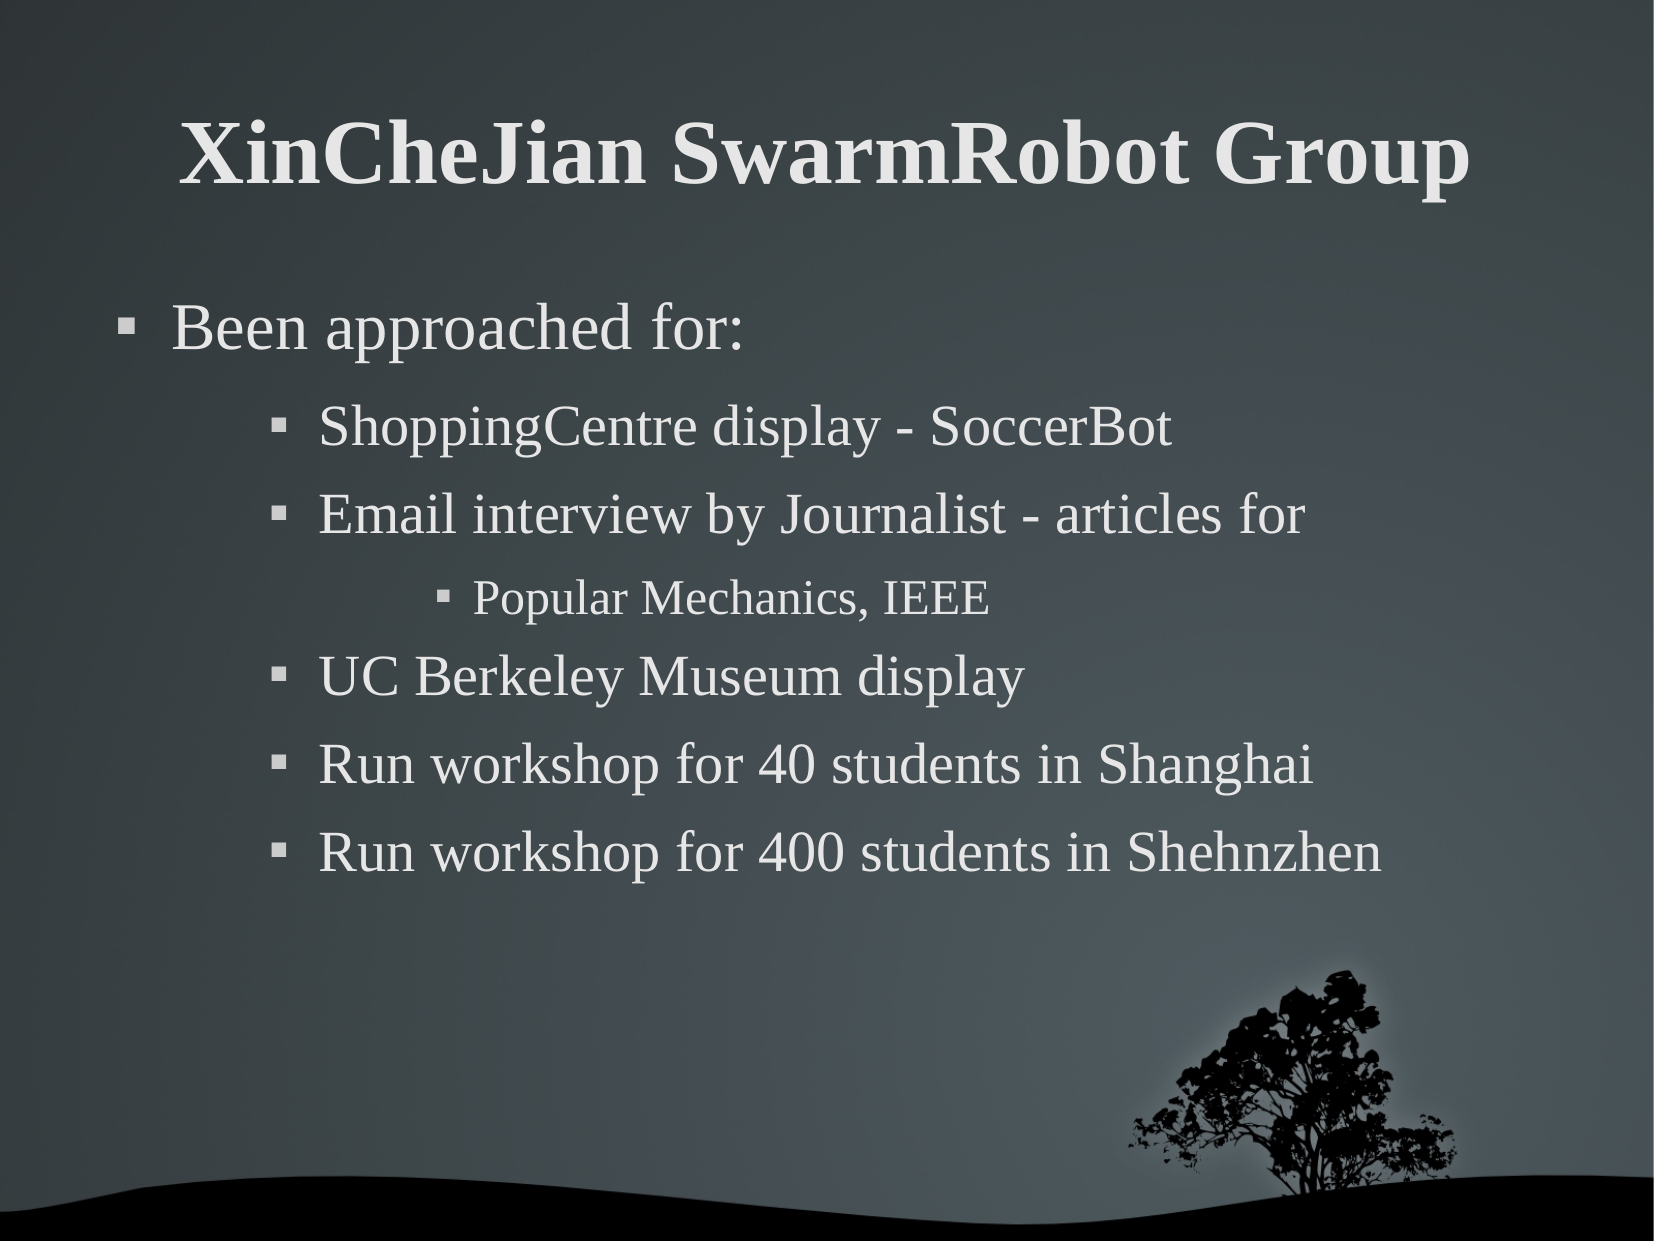

# XinCheJian SwarmRobot Group
Been approached for:
ShoppingCentre display - SoccerBot
Email interview by Journalist - articles for
Popular Mechanics, IEEE
UC Berkeley Museum display
Run workshop for 40 students in Shanghai
Run workshop for 400 students in Shehnzhen